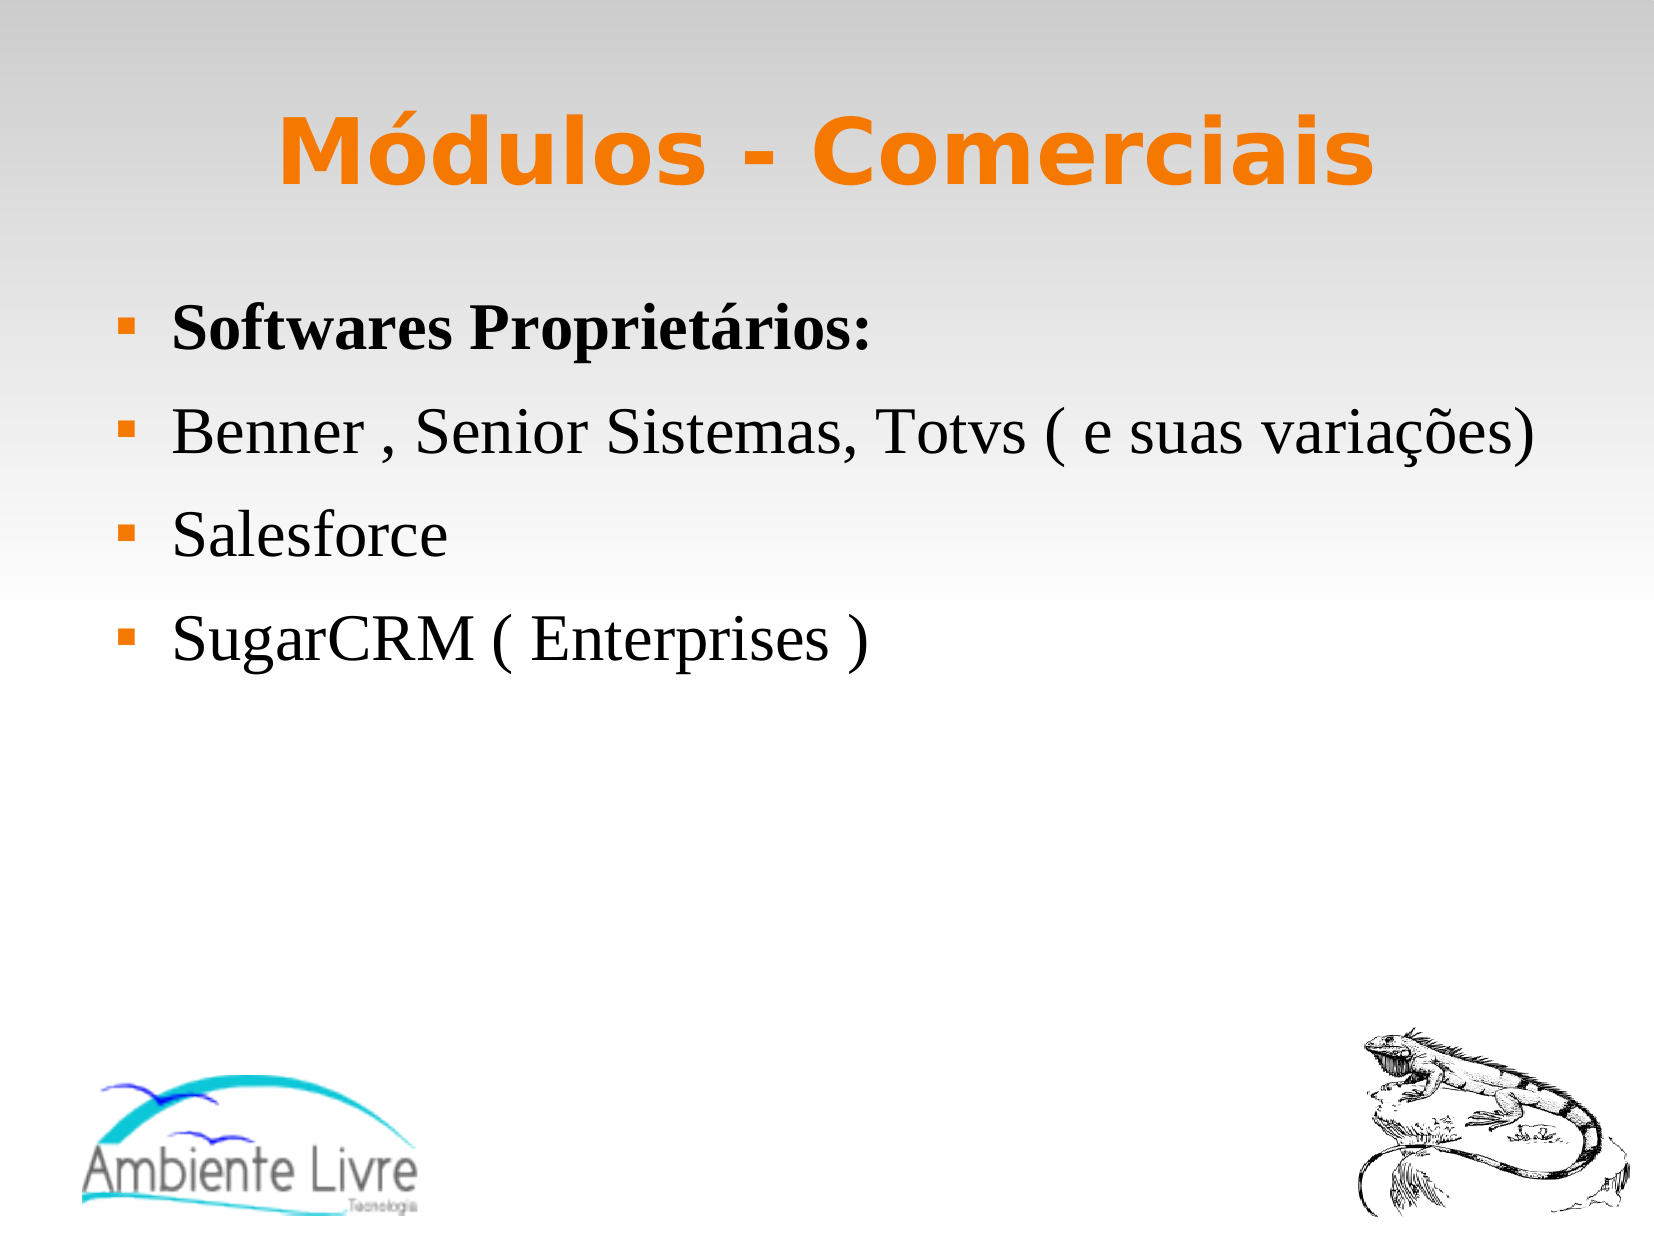

# Módulos - Comerciais
Softwares Proprietários:
Benner , Senior Sistemas, Totvs ( e suas variações)
Salesforce
SugarCRM ( Enterprises )